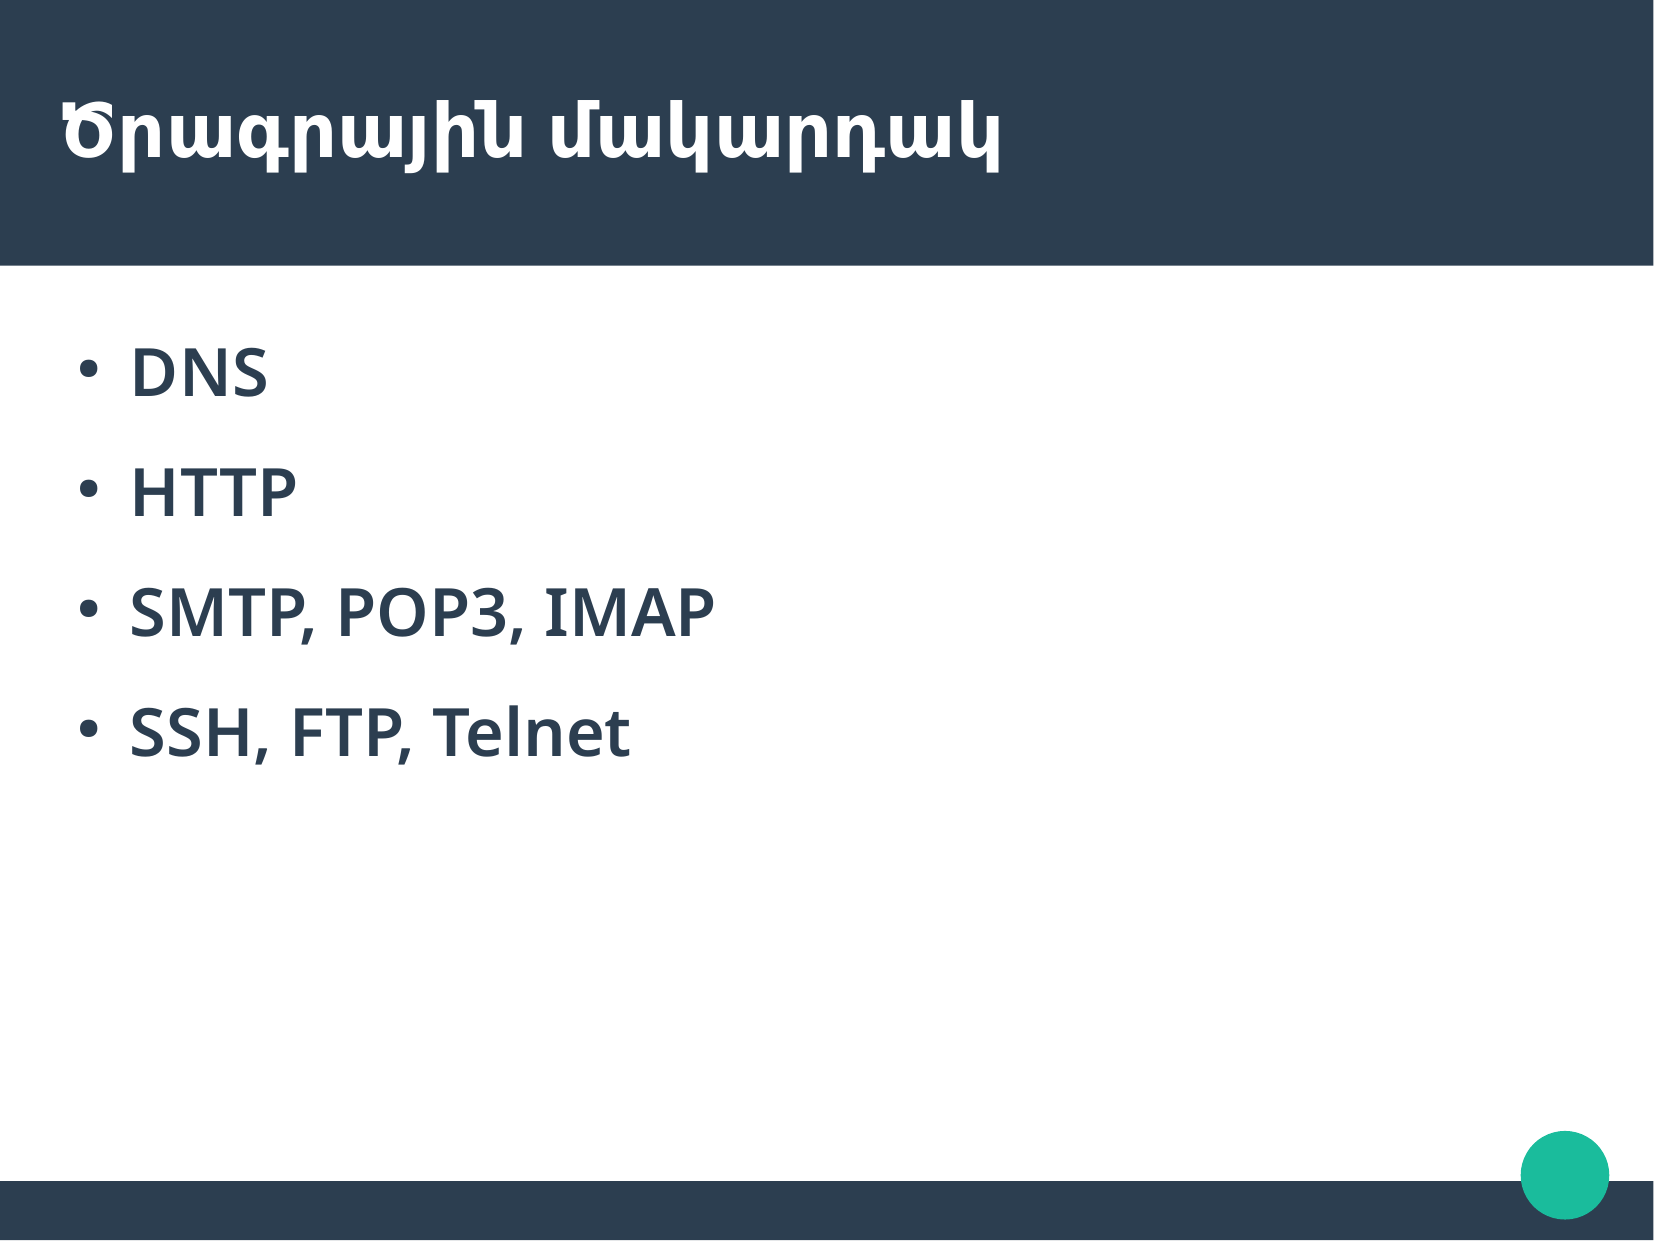

# Ծրագրային մակարդակ
DNS
HTTP
SMTP, POP3, IMAP
SSH, FTP, Telnet